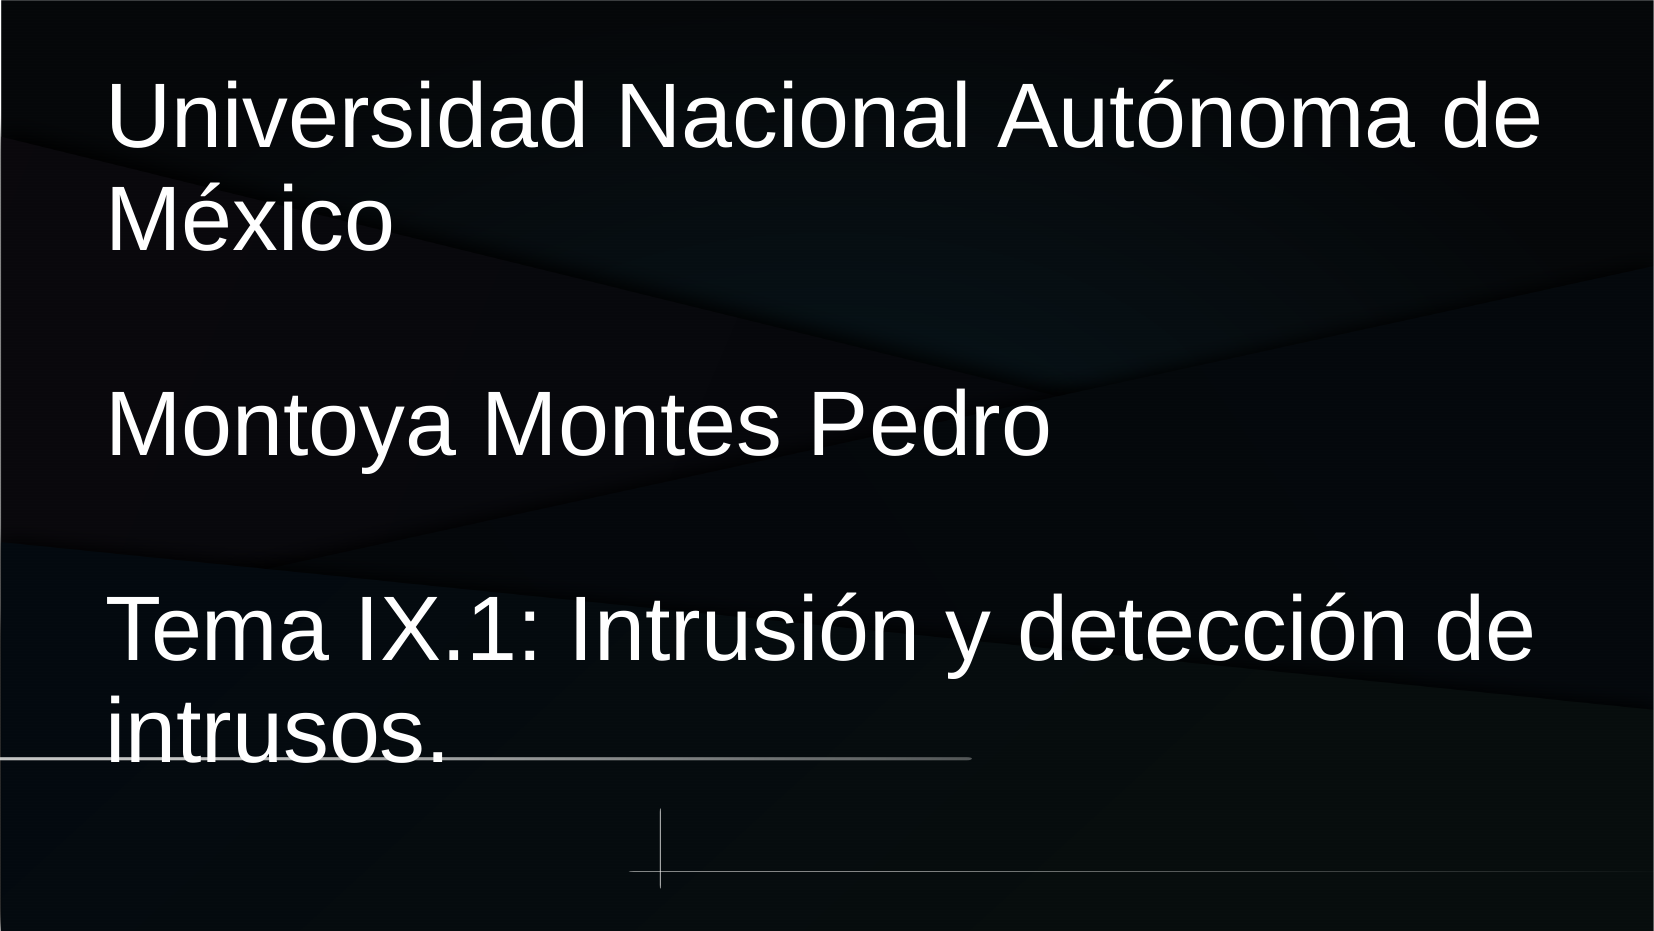

# Universidad Nacional Autónoma de México Montoya Montes Pedro Tema IX.1: Intrusión y detección de intrusos.